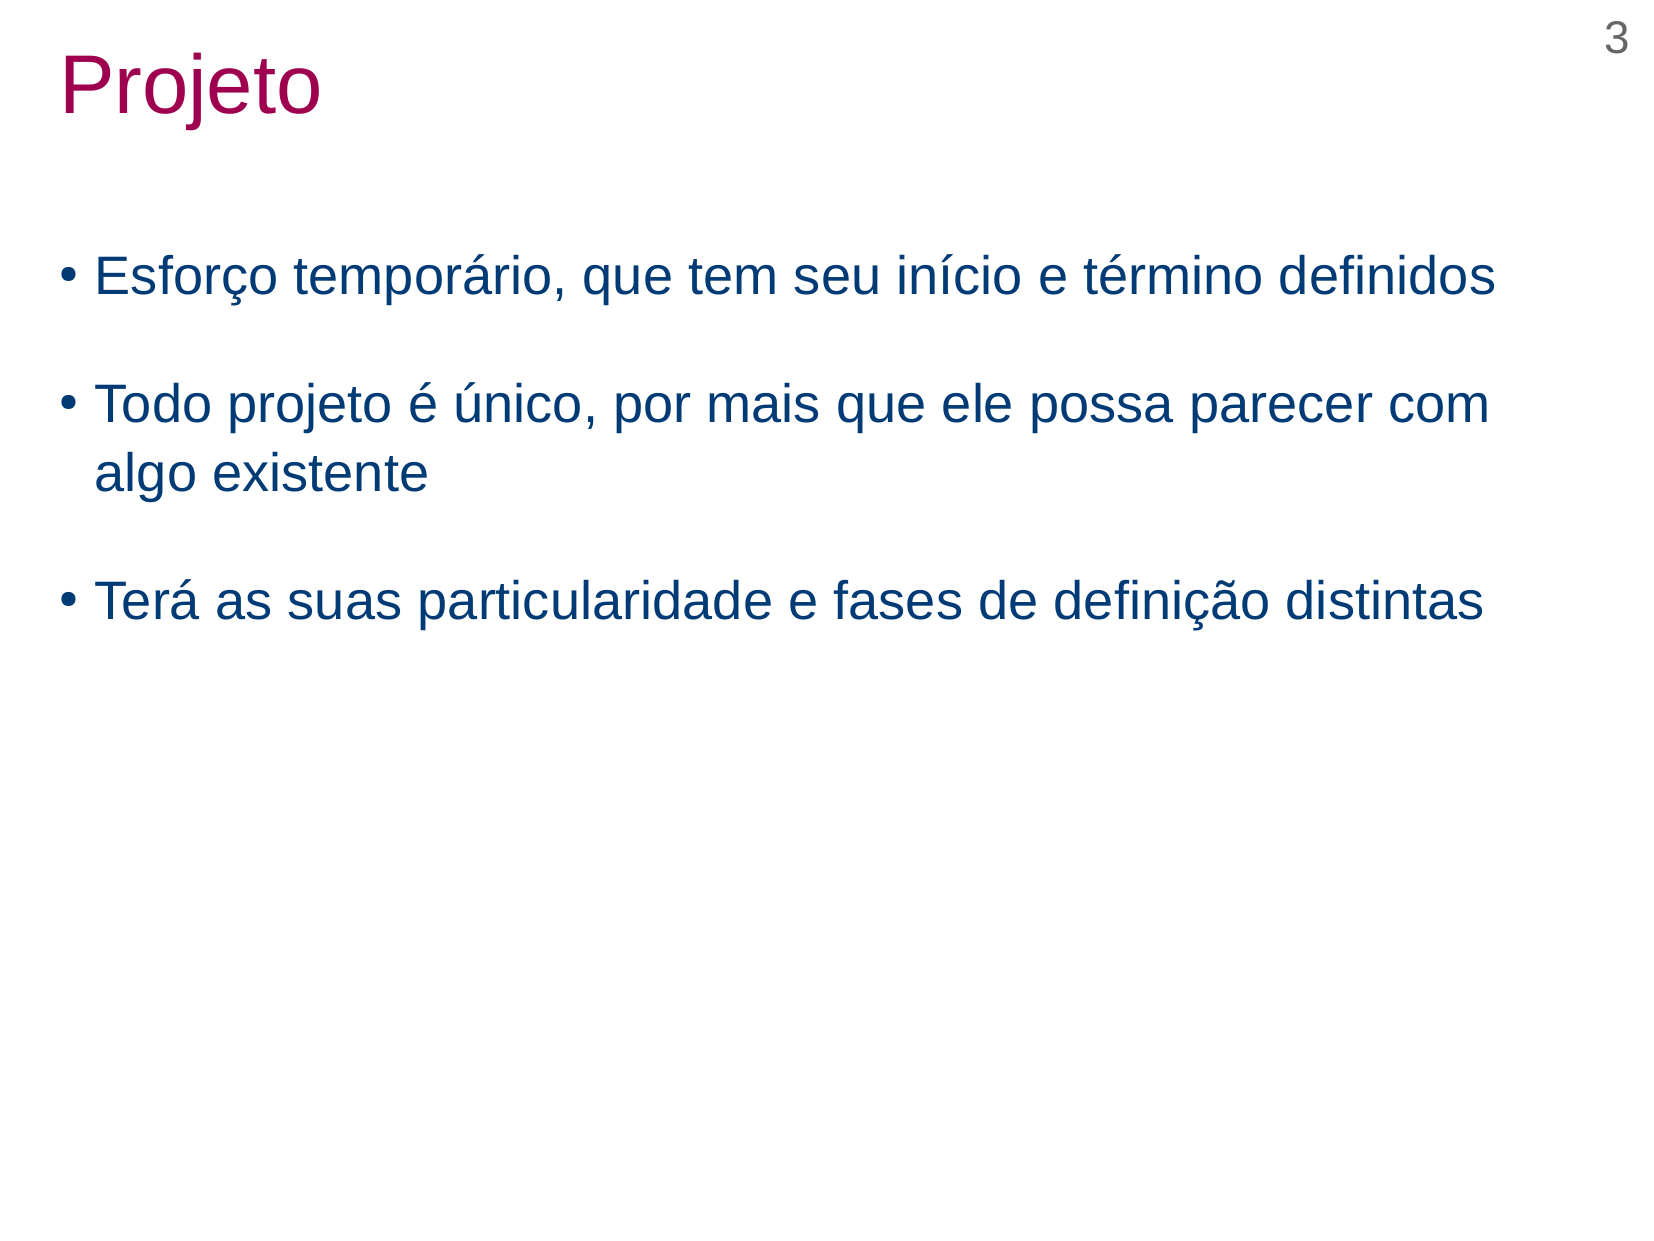

3
# Projeto
Esforço temporário, que tem seu início e término definidos
Todo projeto é único, por mais que ele possa parecer com algo existente
Terá as suas particularidade e fases de definição distintas